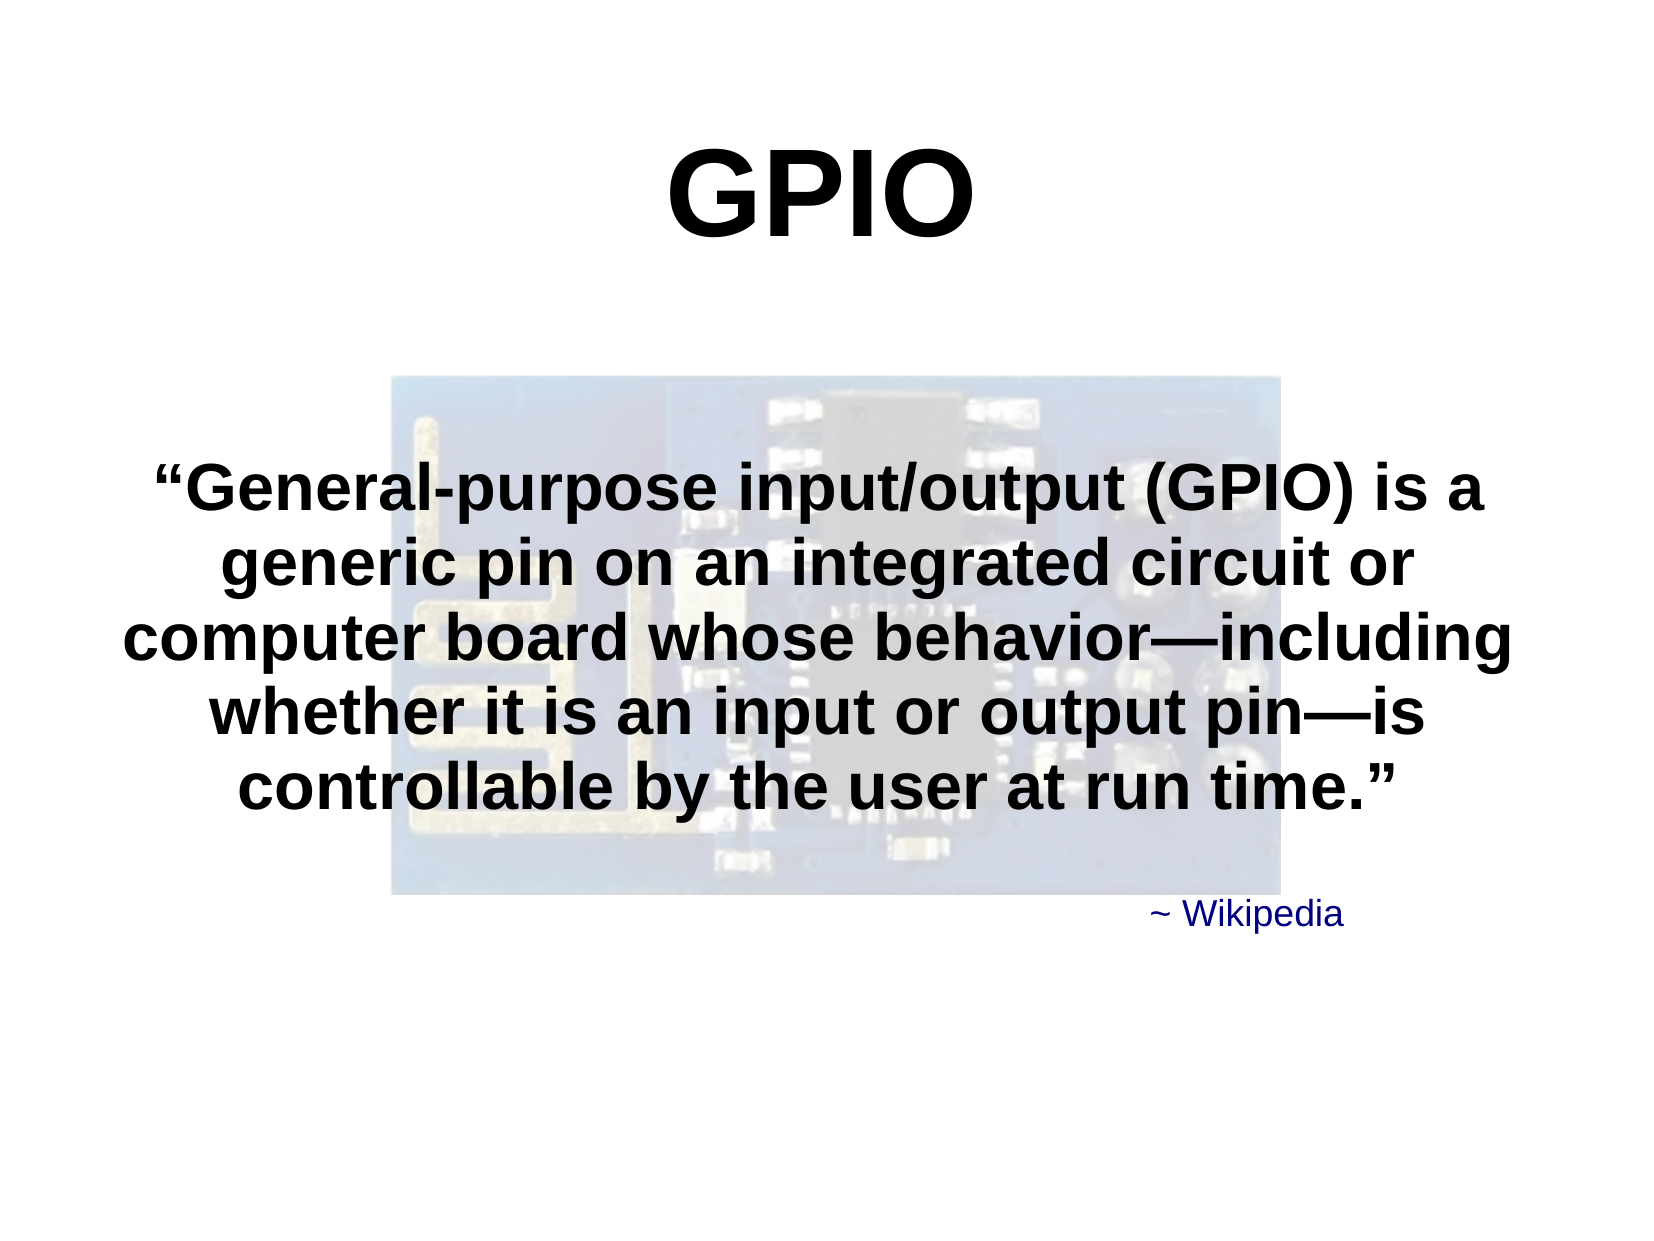

# GPIO
“General-purpose input/output (GPIO) is a generic pin on an integrated circuit or computer board whose behavior—including whether it is an input or output pin—is controllable by the user at run time.”
~ Wikipedia